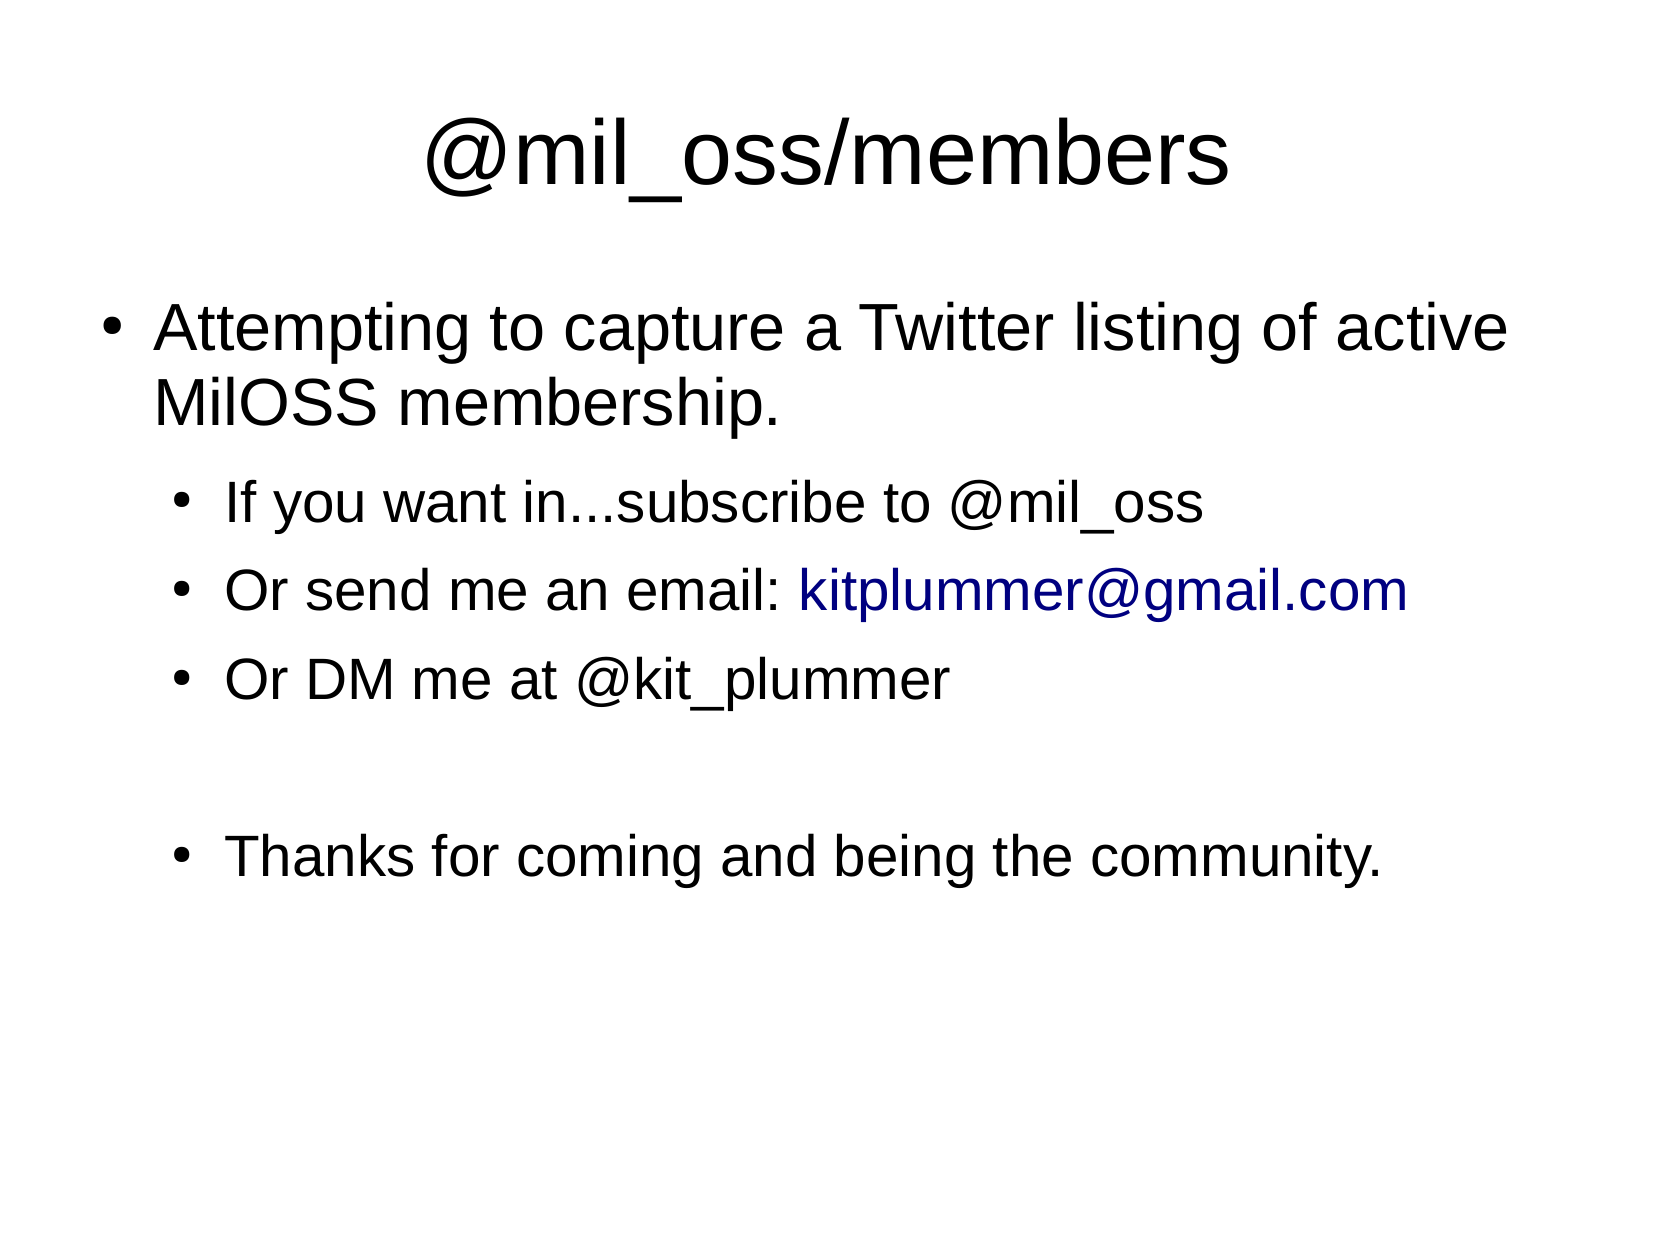

# @mil_oss/members
Attempting to capture a Twitter listing of active MilOSS membership.
If you want in...subscribe to @mil_oss
Or send me an email: kitplummer@gmail.com
Or DM me at @kit_plummer
Thanks for coming and being the community.